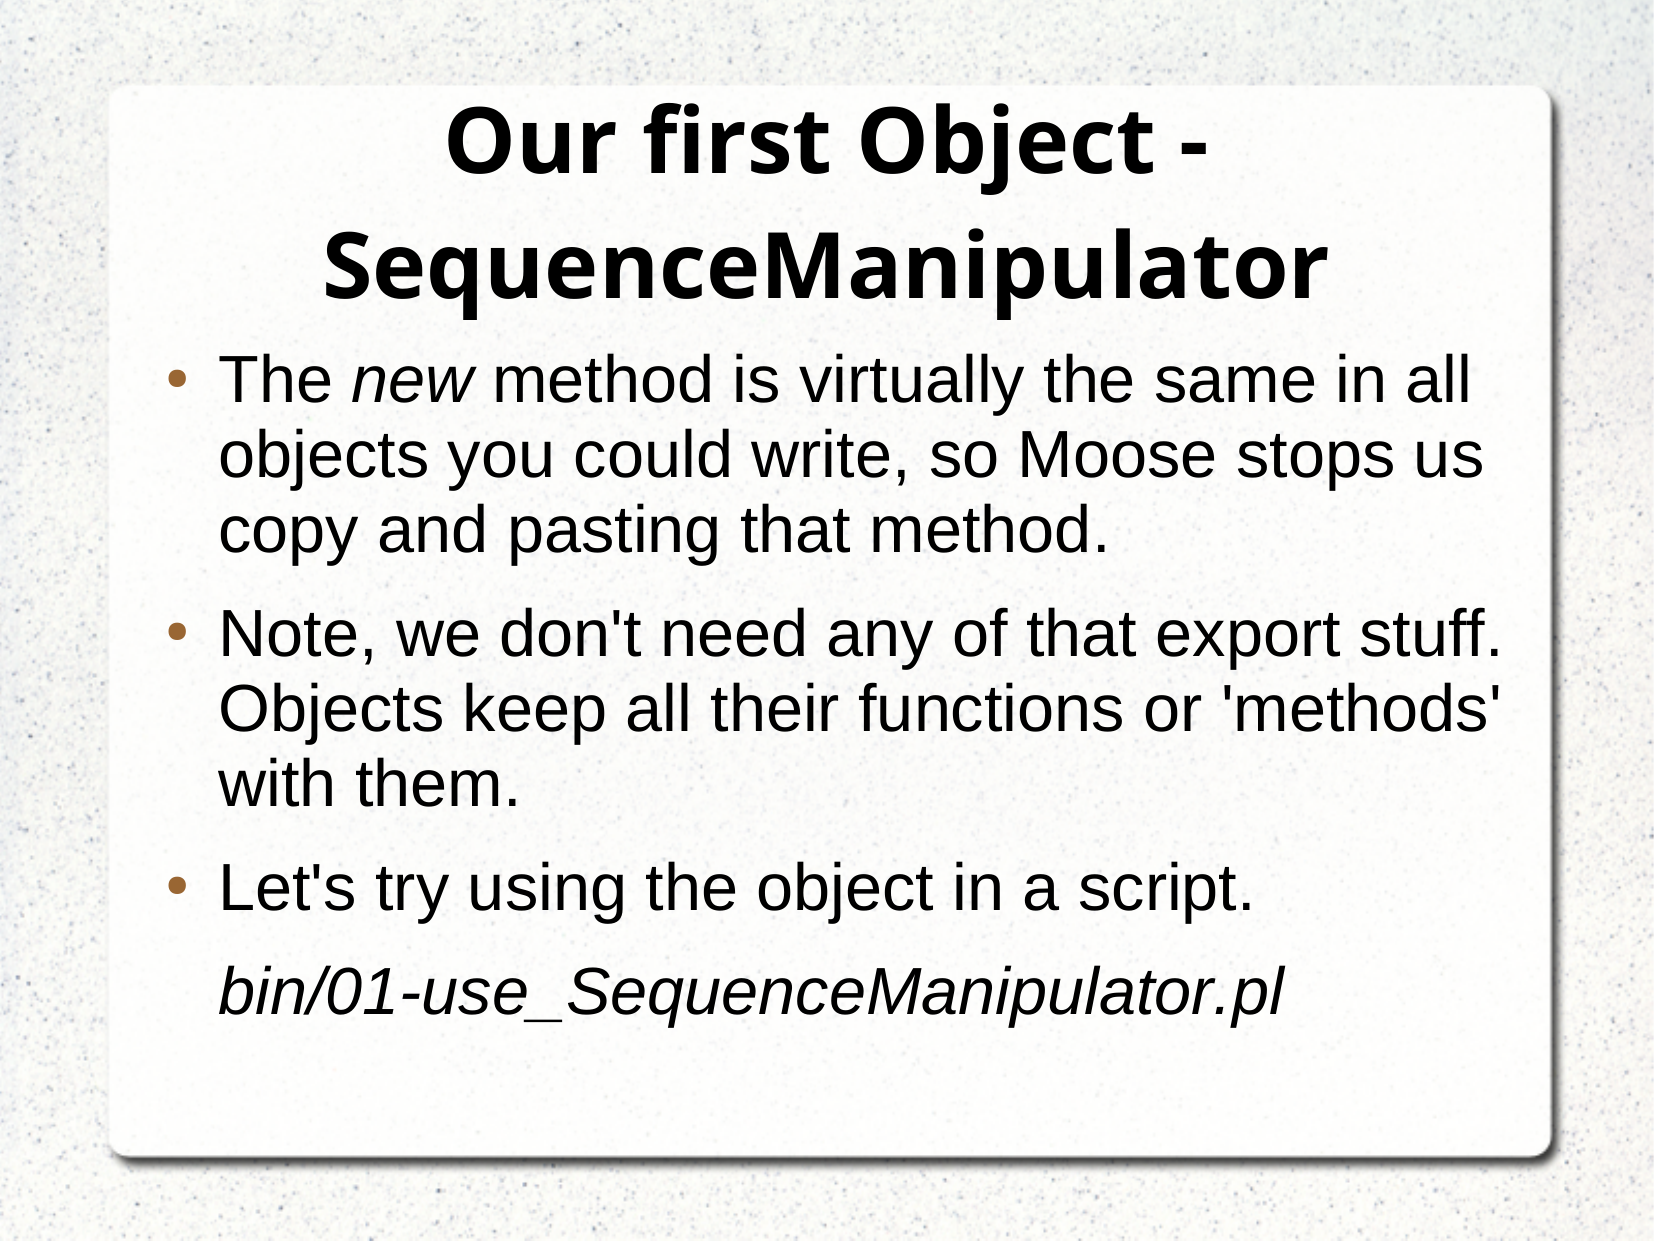

# Our first Object - SequenceManipulator
The new method is virtually the same in all objects you could write, so Moose stops us copy and pasting that method.
Note, we don't need any of that export stuff. Objects keep all their functions or 'methods' with them.
Let's try using the object in a script.
bin/01-use_SequenceManipulator.pl